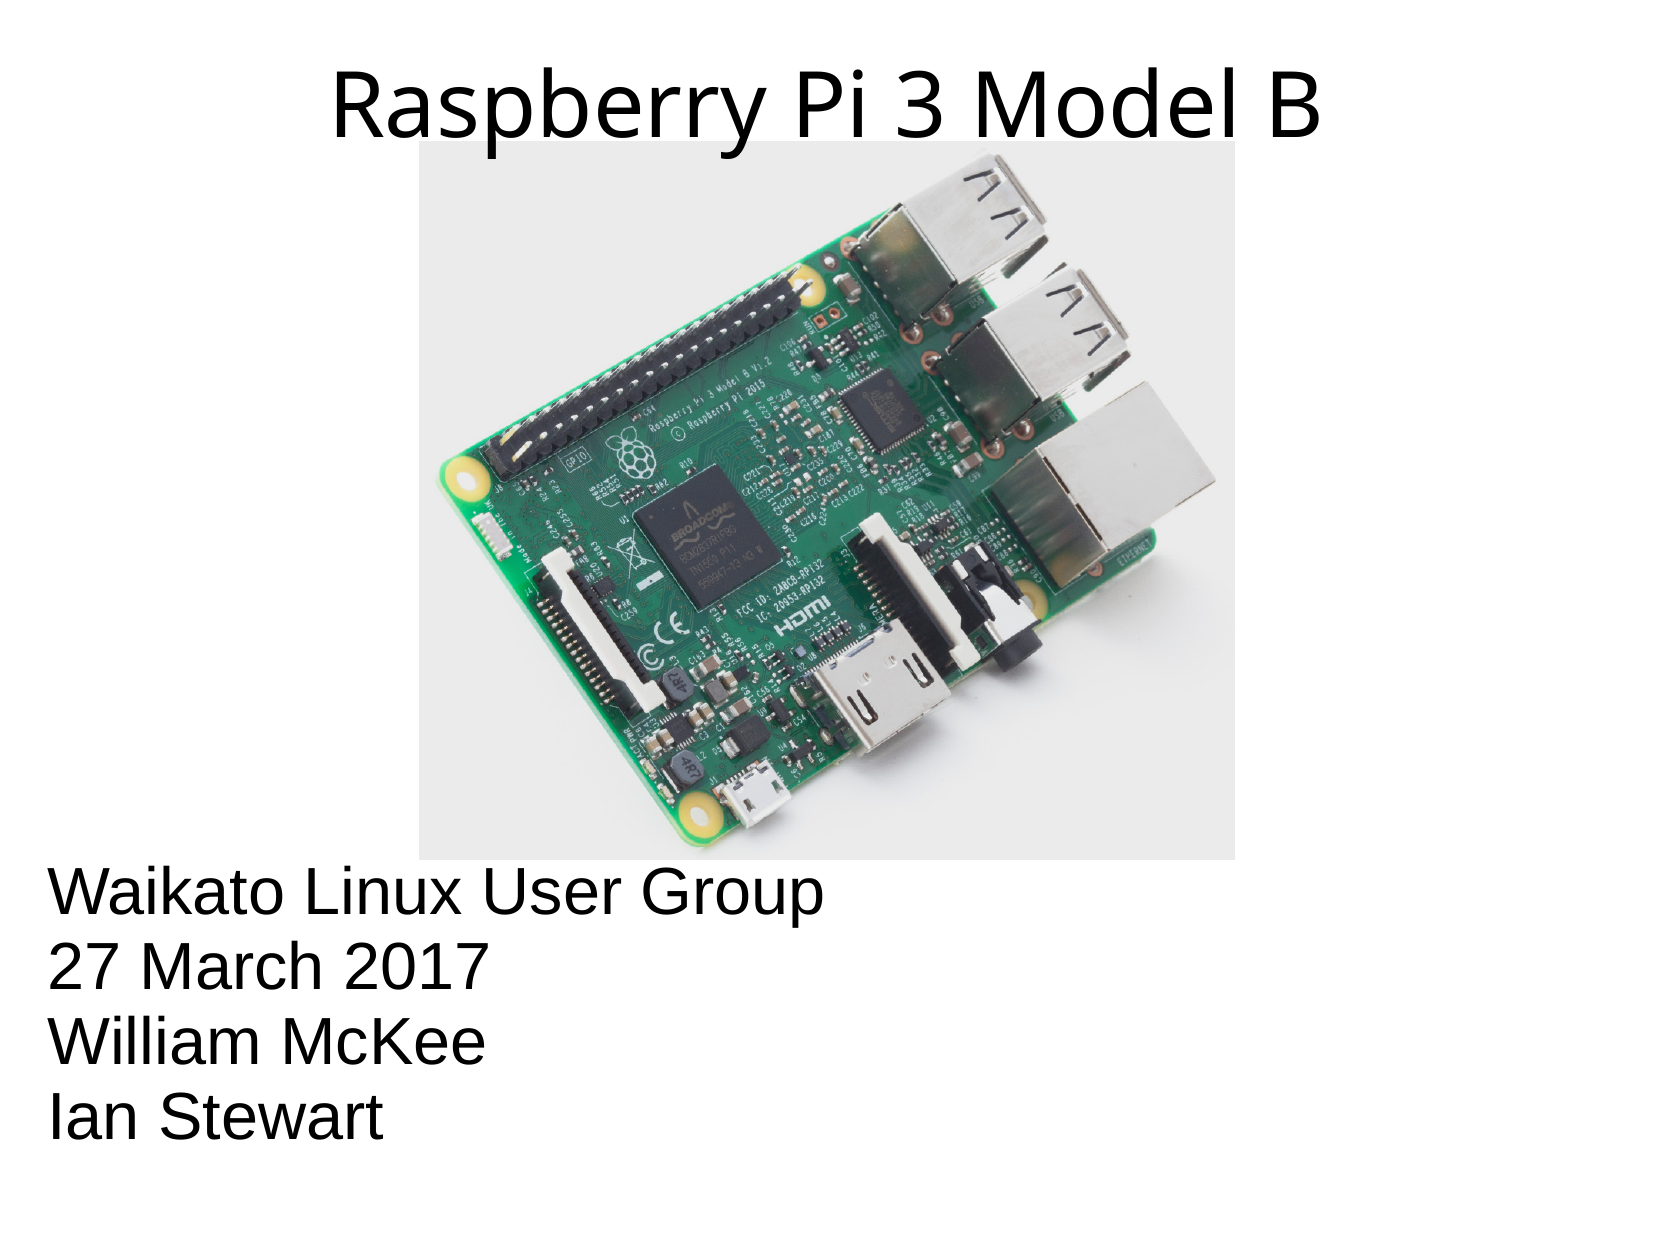

Raspberry Pi 3 Model B
# Waikato Linux User Group
27 March 2017
William McKee
Ian Stewart